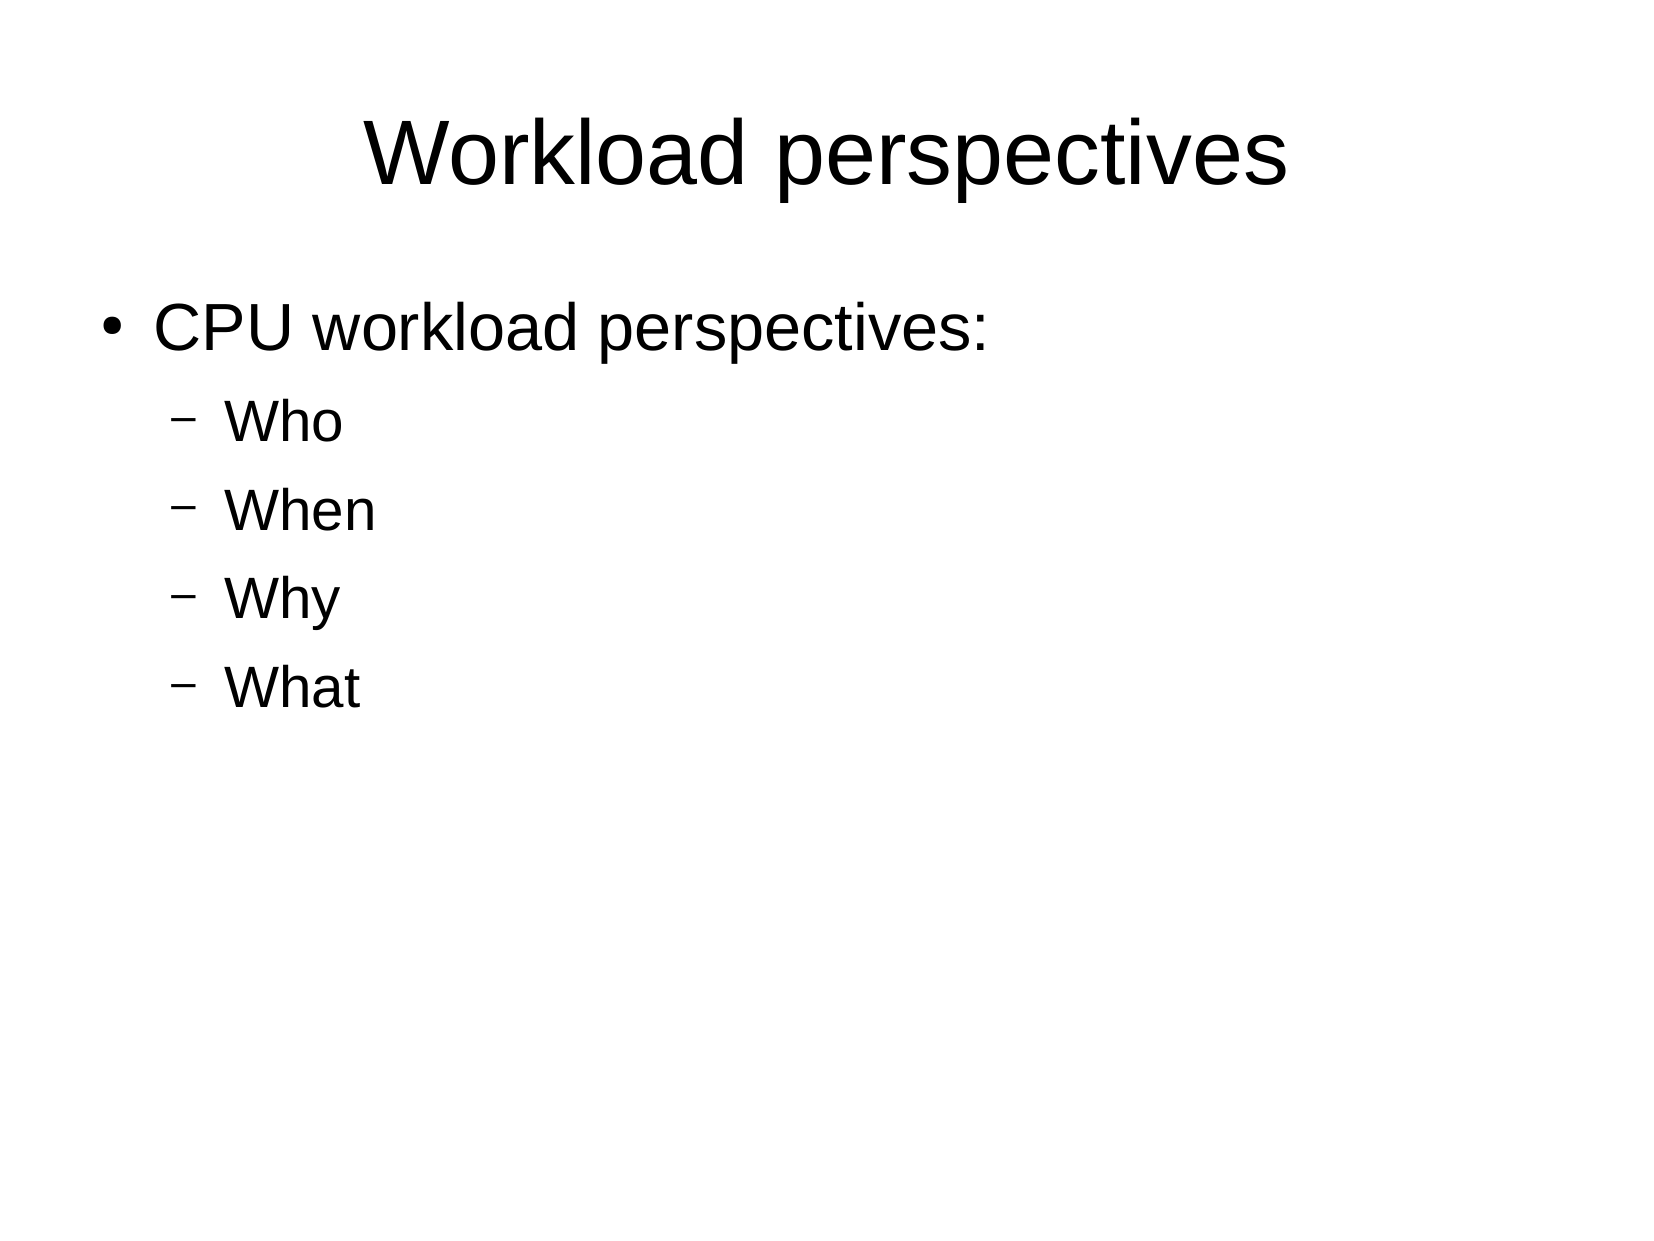

# Workload perspectives
CPU workload perspectives:
Who
When
Why
What